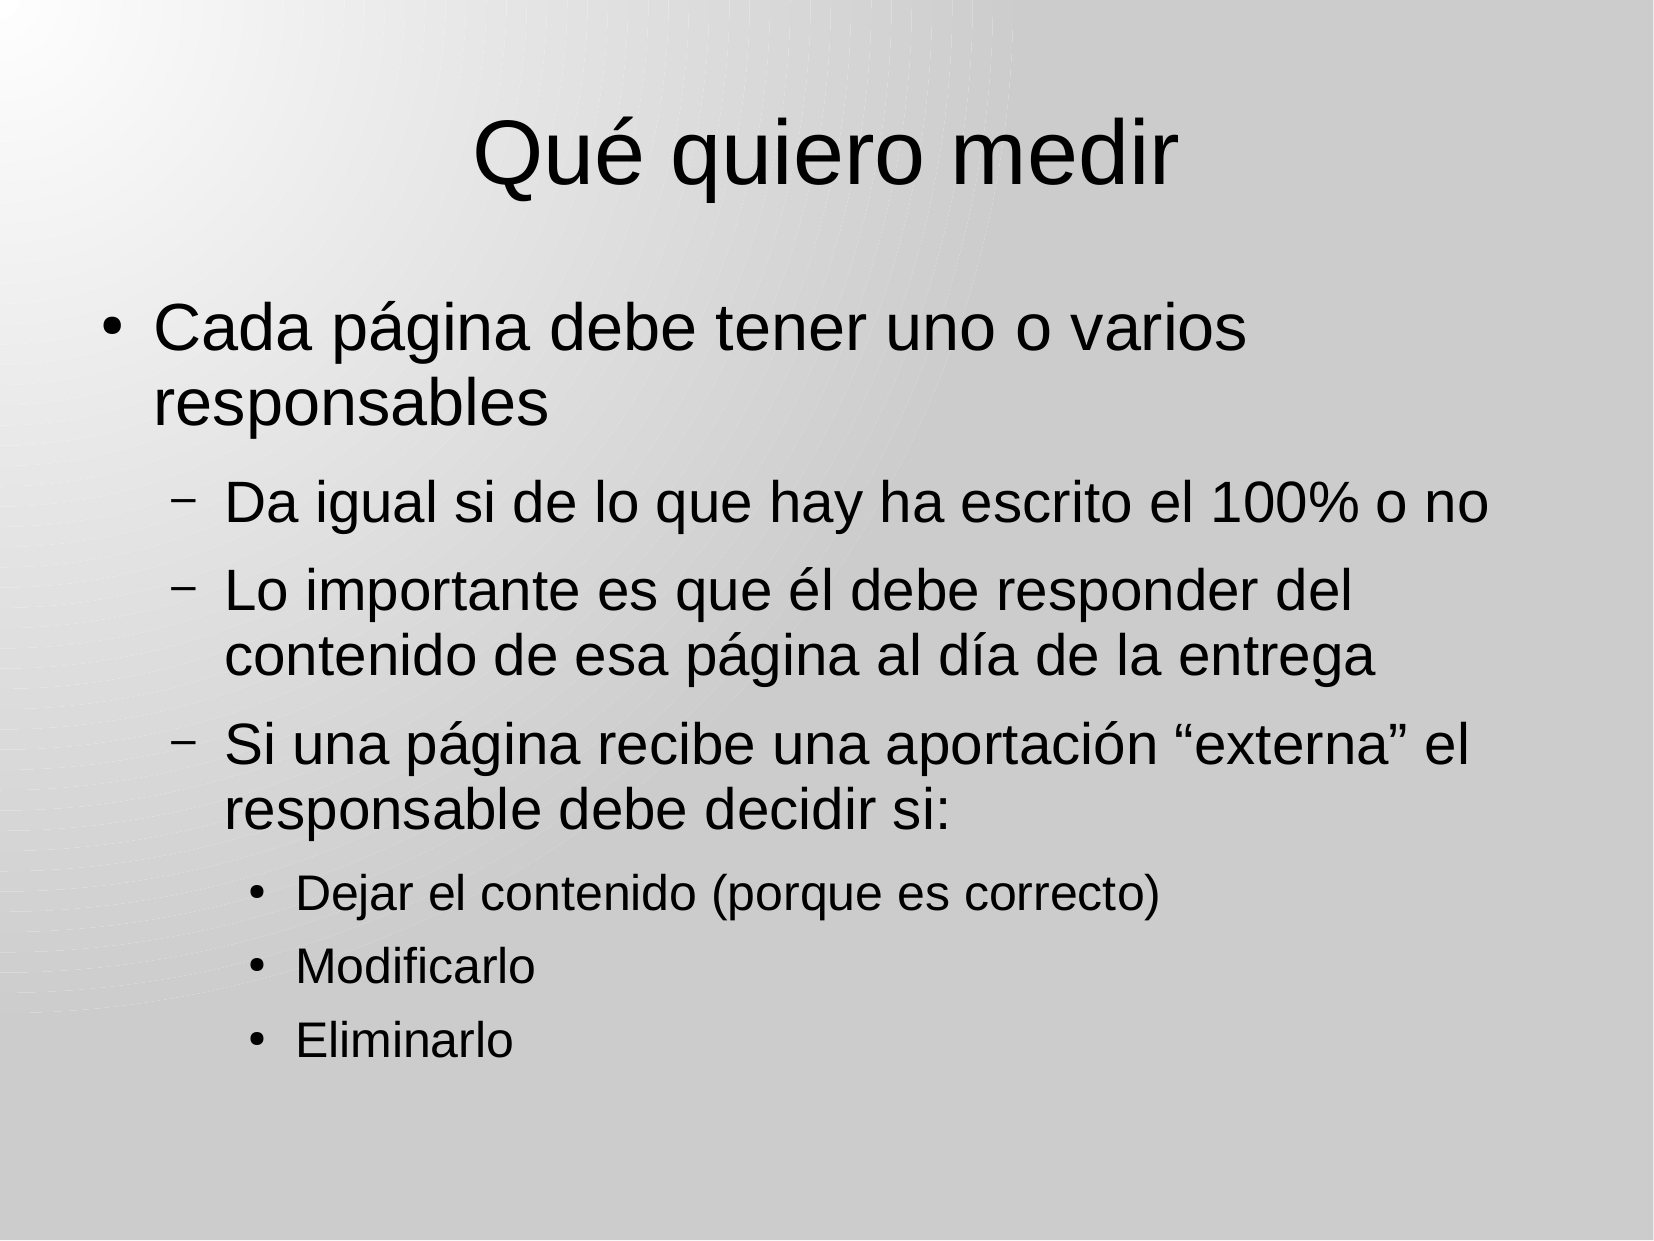

# Qué quiero medir
Cada página debe tener uno o varios responsables
Da igual si de lo que hay ha escrito el 100% o no
Lo importante es que él debe responder del contenido de esa página al día de la entrega
Si una página recibe una aportación “externa” el responsable debe decidir si:
Dejar el contenido (porque es correcto)
Modificarlo
Eliminarlo